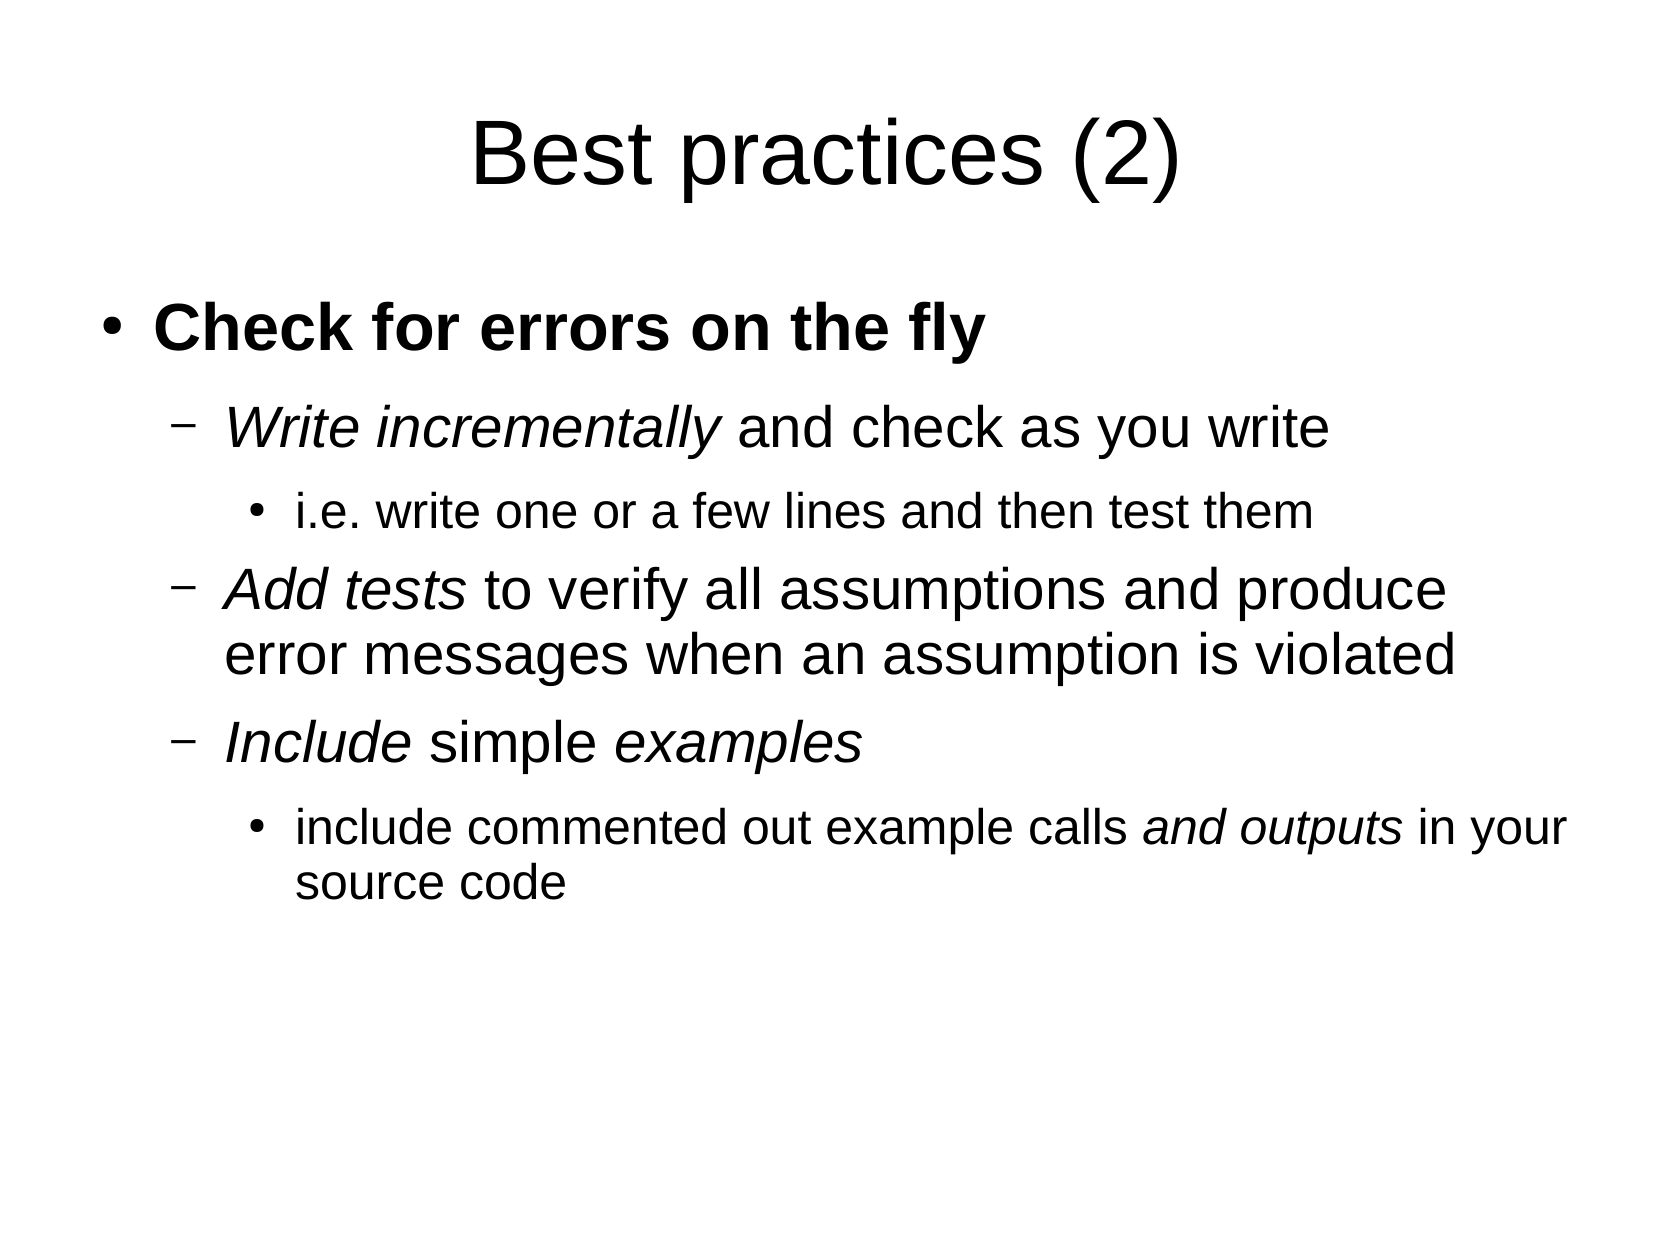

# Best practices (2)
Check for errors on the fly
Write incrementally and check as you write
i.e. write one or a few lines and then test them
Add tests to verify all assumptions and produce error messages when an assumption is violated
Include simple examples
include commented out example calls and outputs in your source code